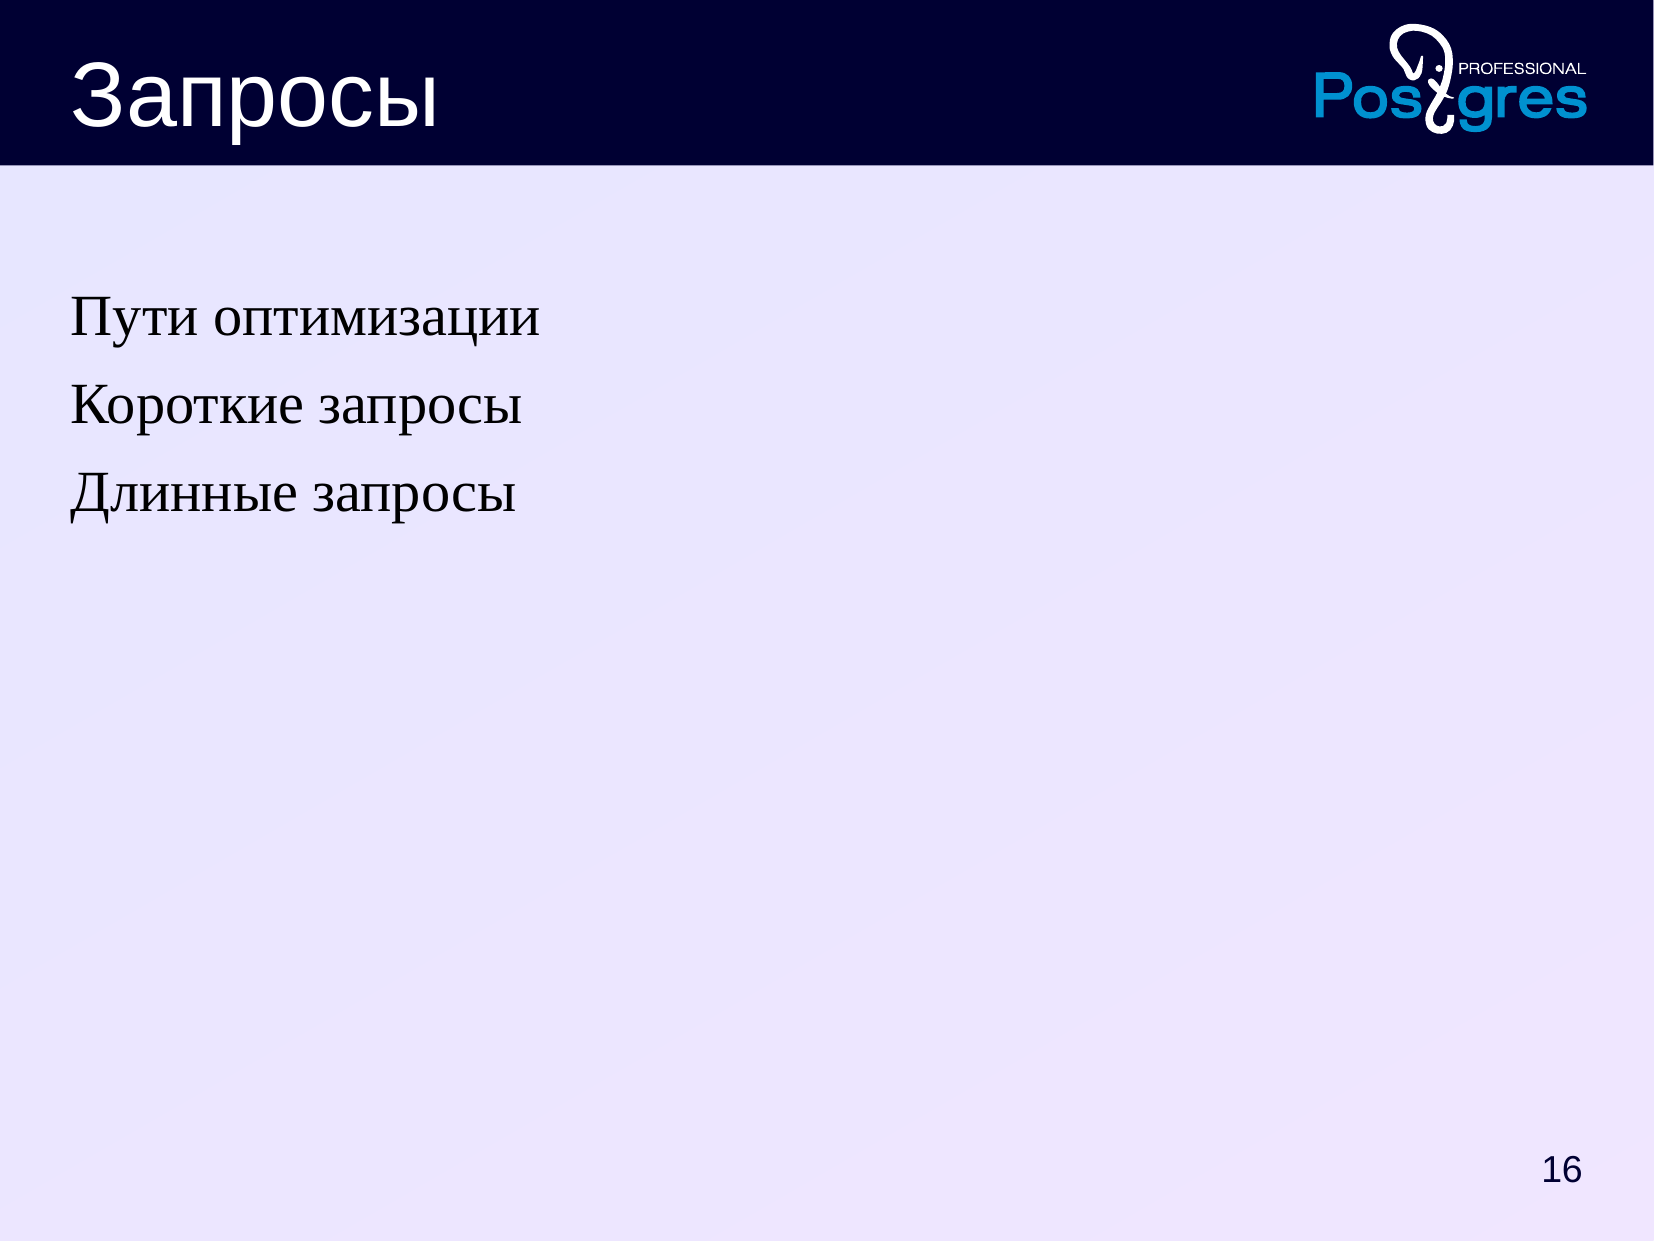

# Запросы
Пути оптимизации
Короткие запросы
Длинные запросы